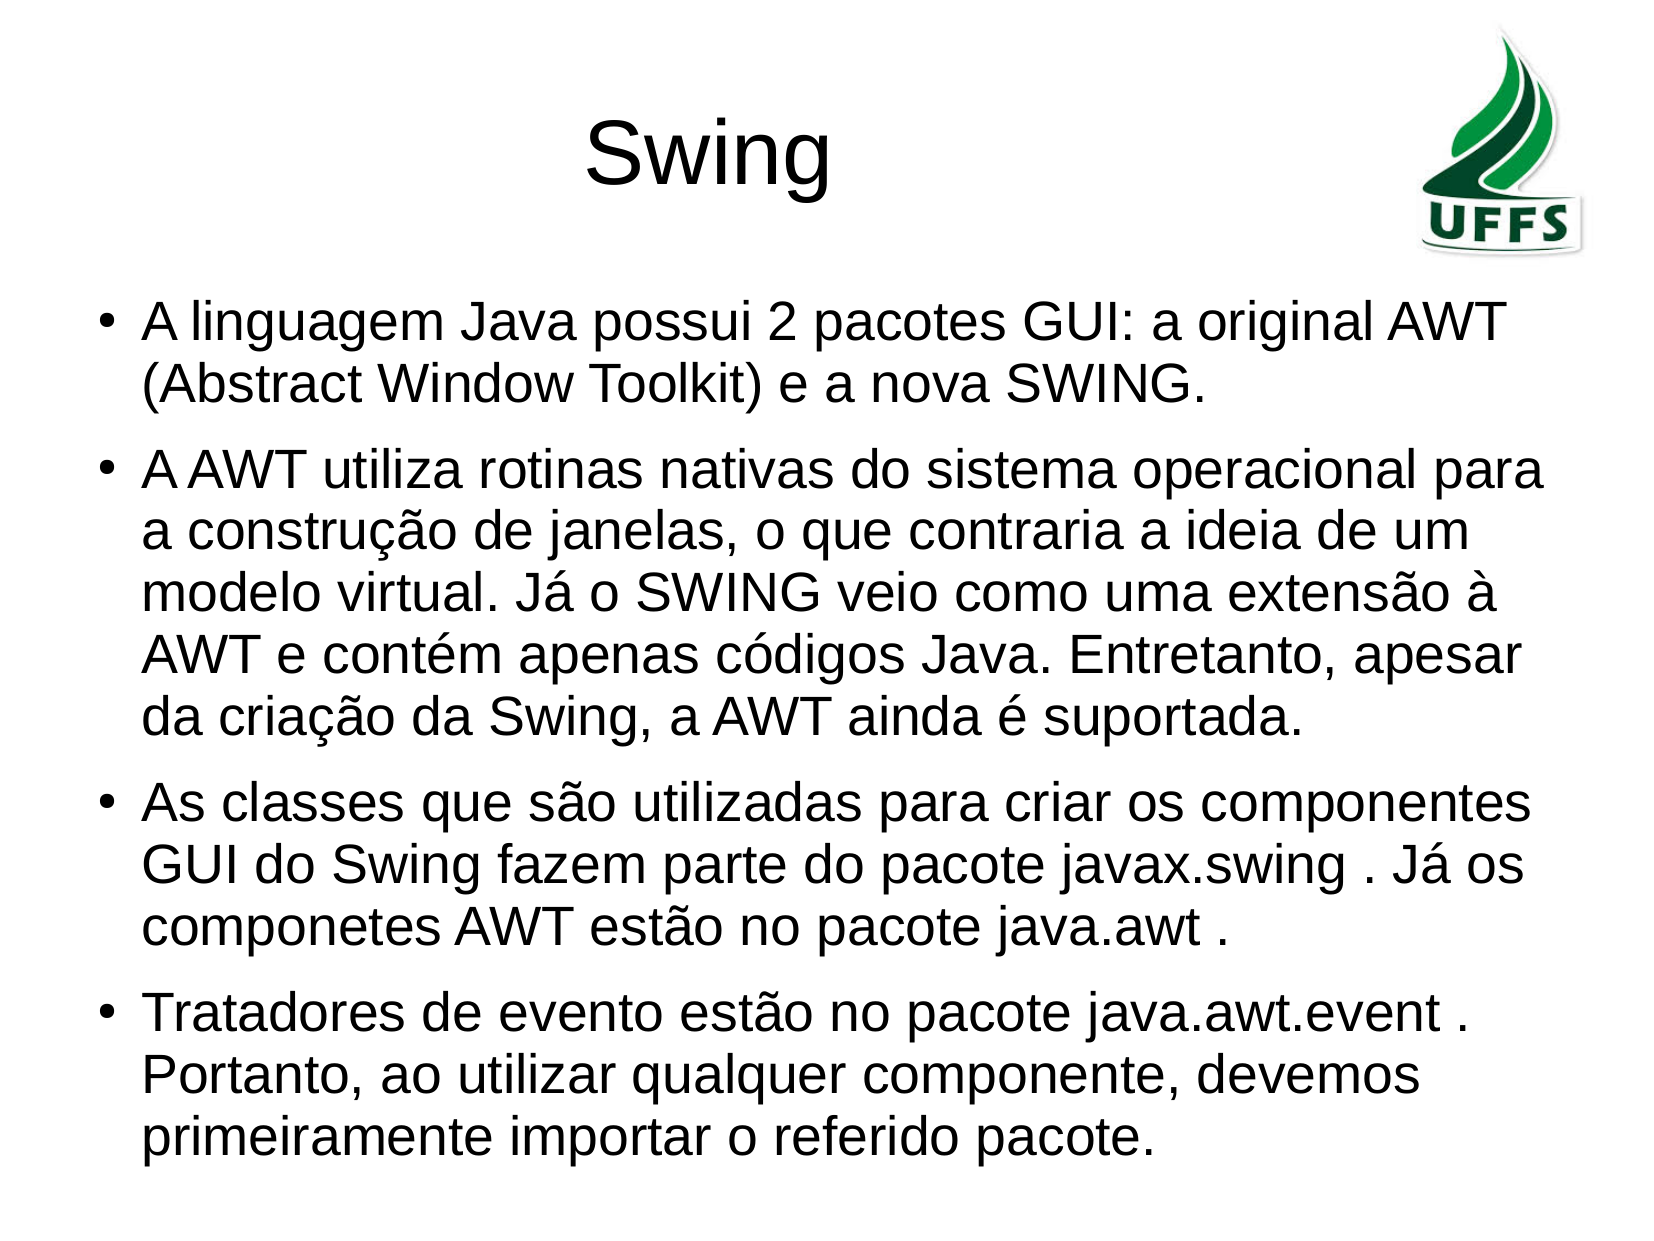

# Swing
A linguagem Java possui 2 pacotes GUI: a original AWT (Abstract Window Toolkit) e a nova SWING.
A AWT utiliza rotinas nativas do sistema operacional para a construção de janelas, o que contraria a ideia de um modelo virtual. Já o SWING veio como uma extensão à AWT e contém apenas códigos Java. Entretanto, apesar da criação da Swing, a AWT ainda é suportada.
As classes que são utilizadas para criar os componentes GUI do Swing fazem parte do pacote javax.swing . Já os componetes AWT estão no pacote java.awt .
Tratadores de evento estão no pacote java.awt.event . Portanto, ao utilizar qualquer componente, devemos primeiramente importar o referido pacote.